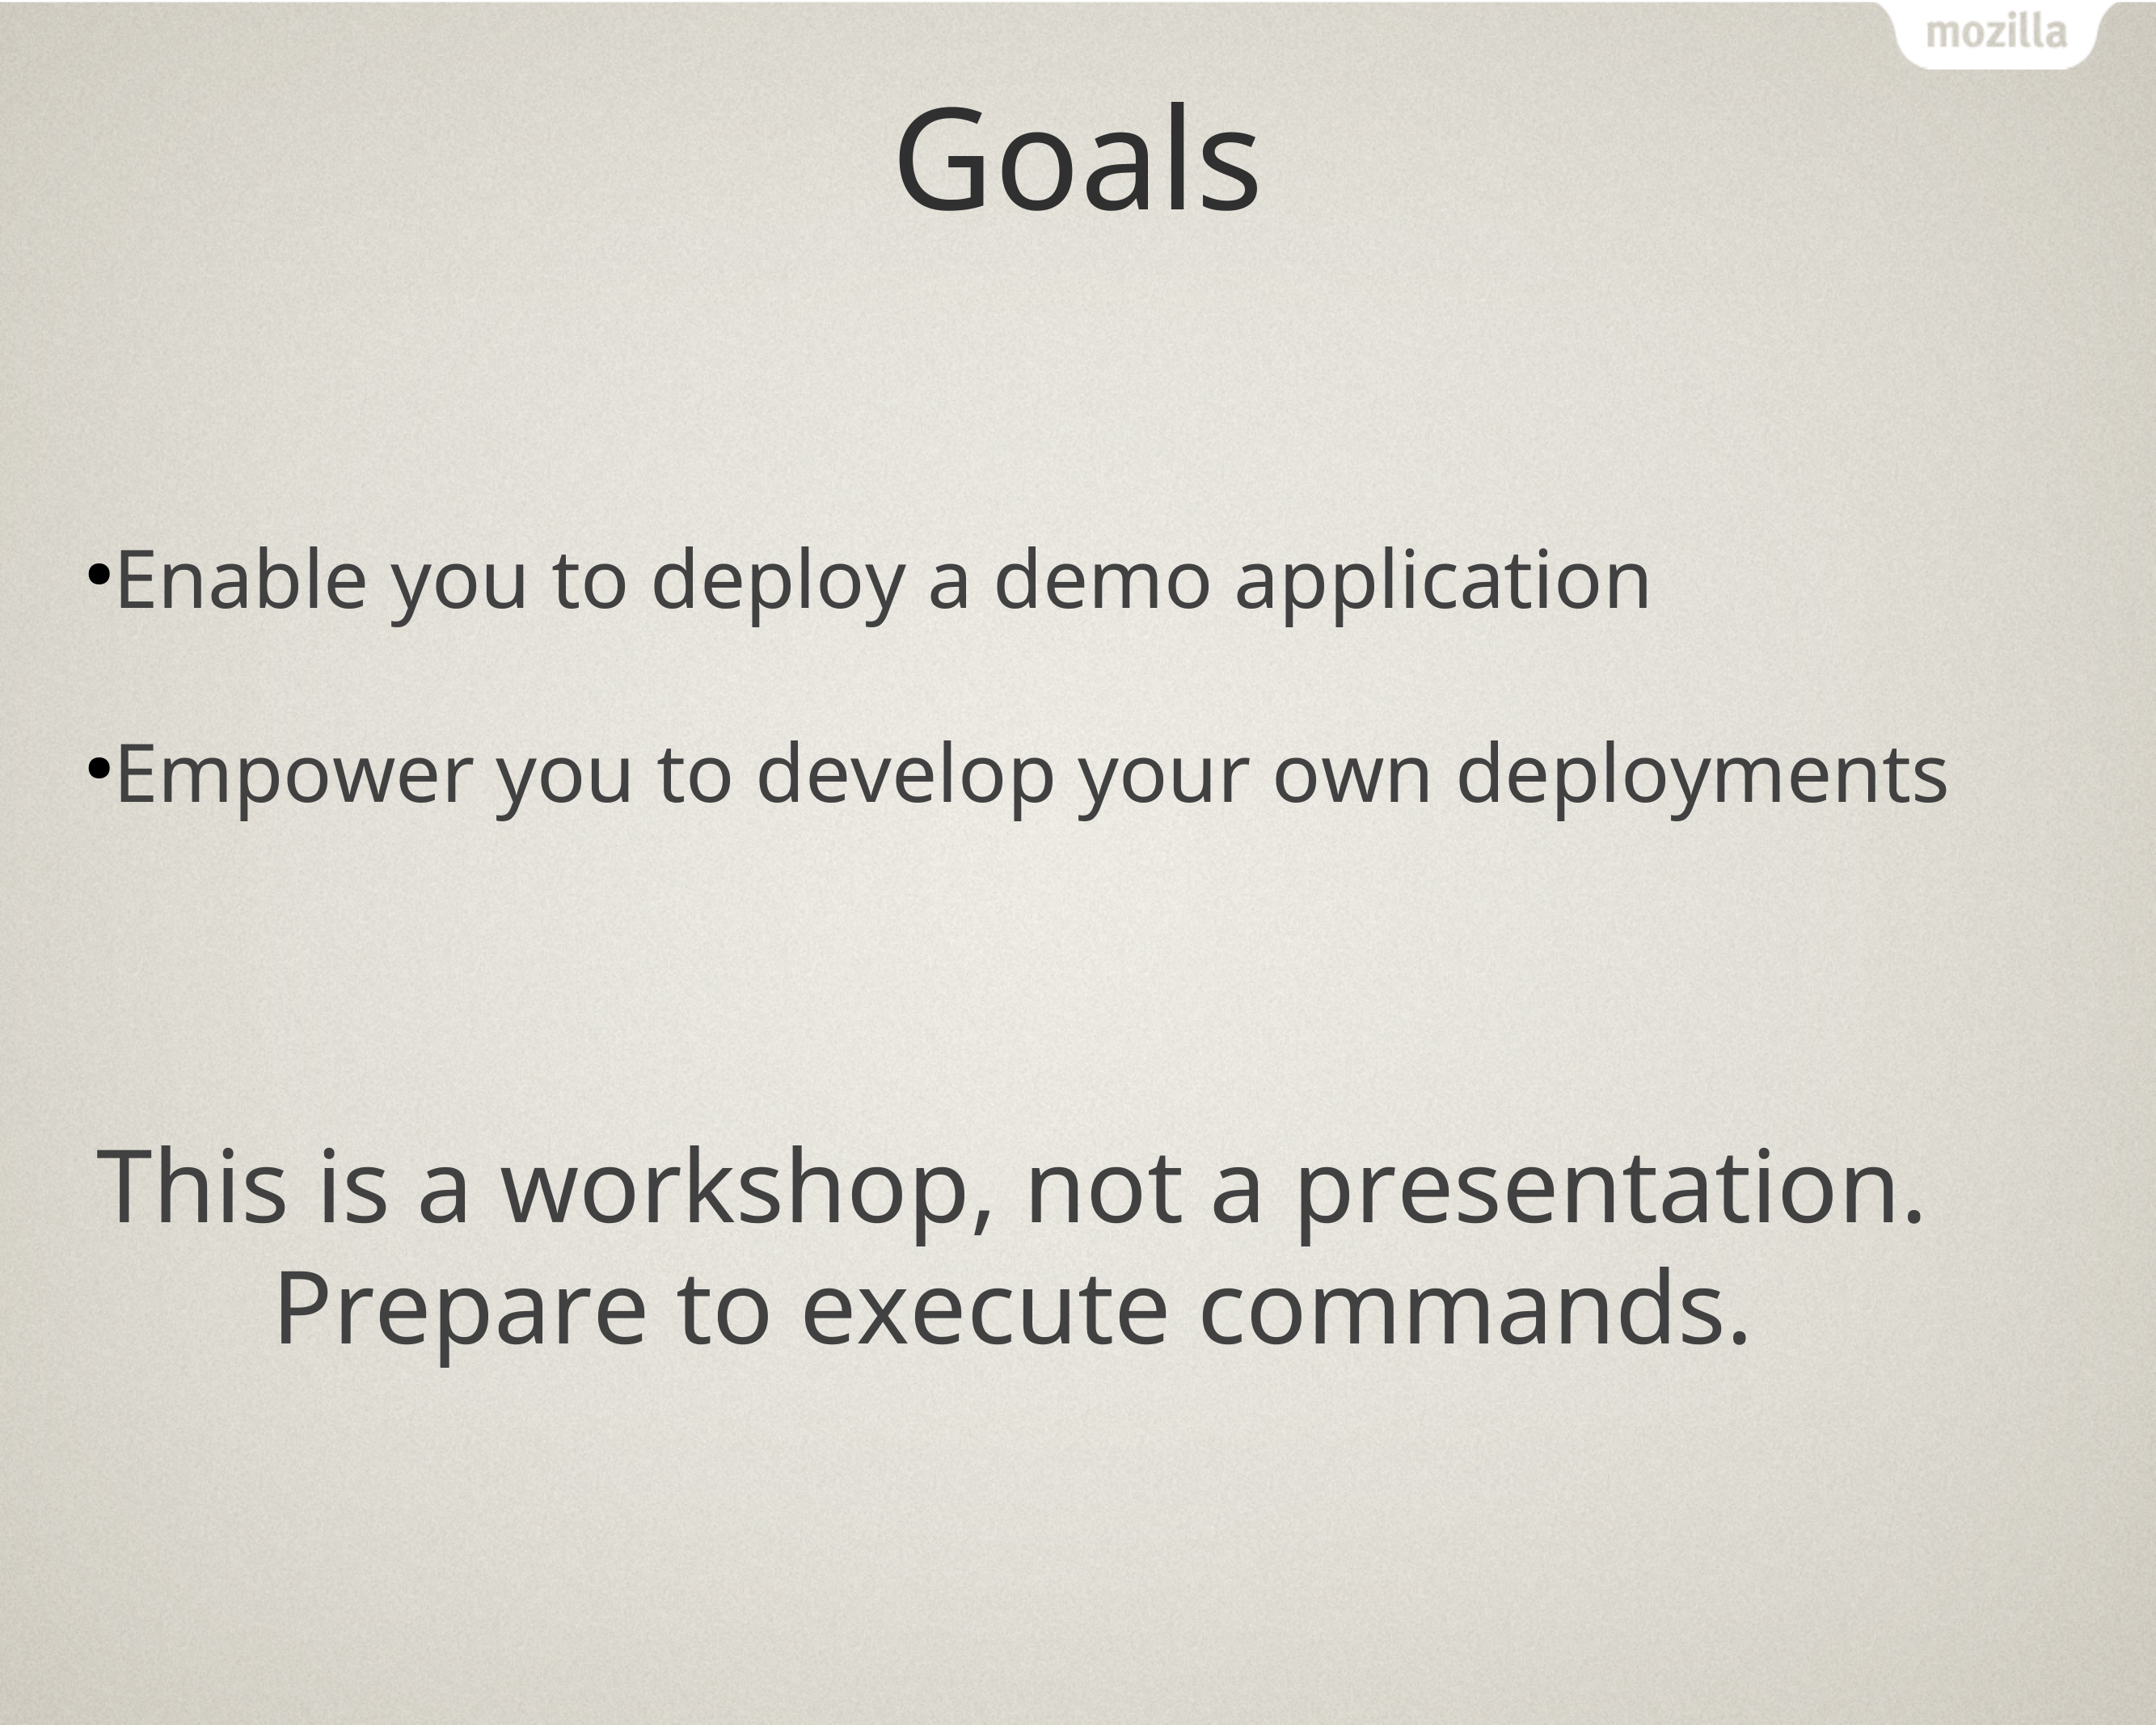

# Goals
Enable you to deploy a demo application
Empower you to develop your own deployments
This is a workshop, not a presentation. Prepare to execute commands.